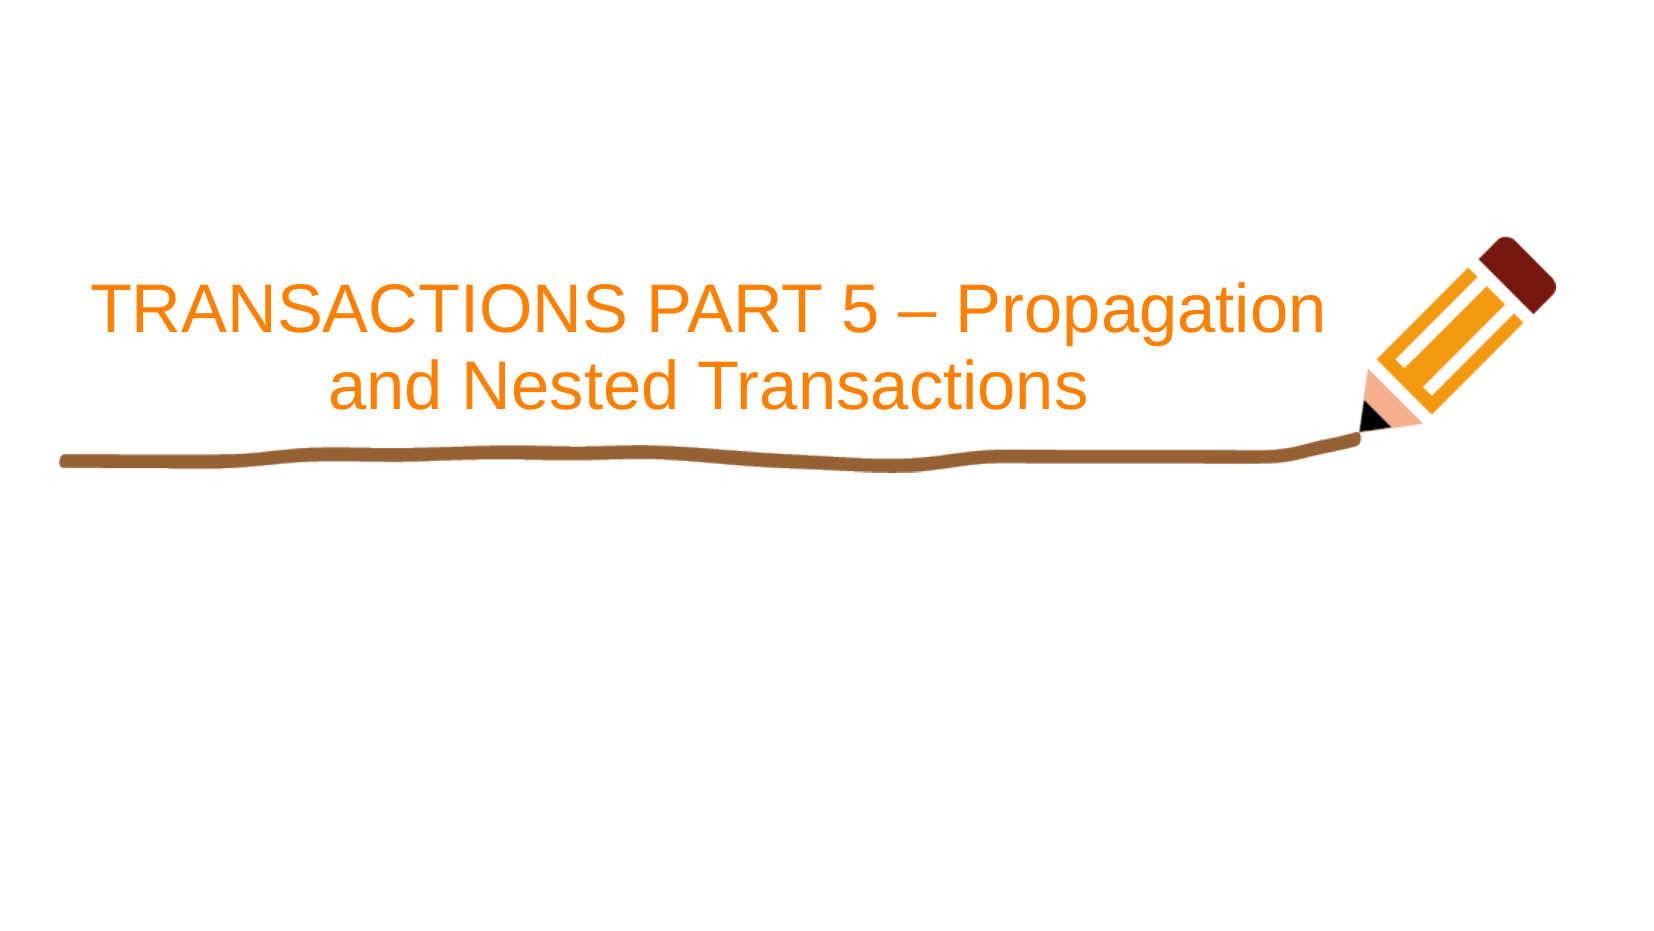

# TRANSACTIONS PART 5 – Propagation and Nested Transactions